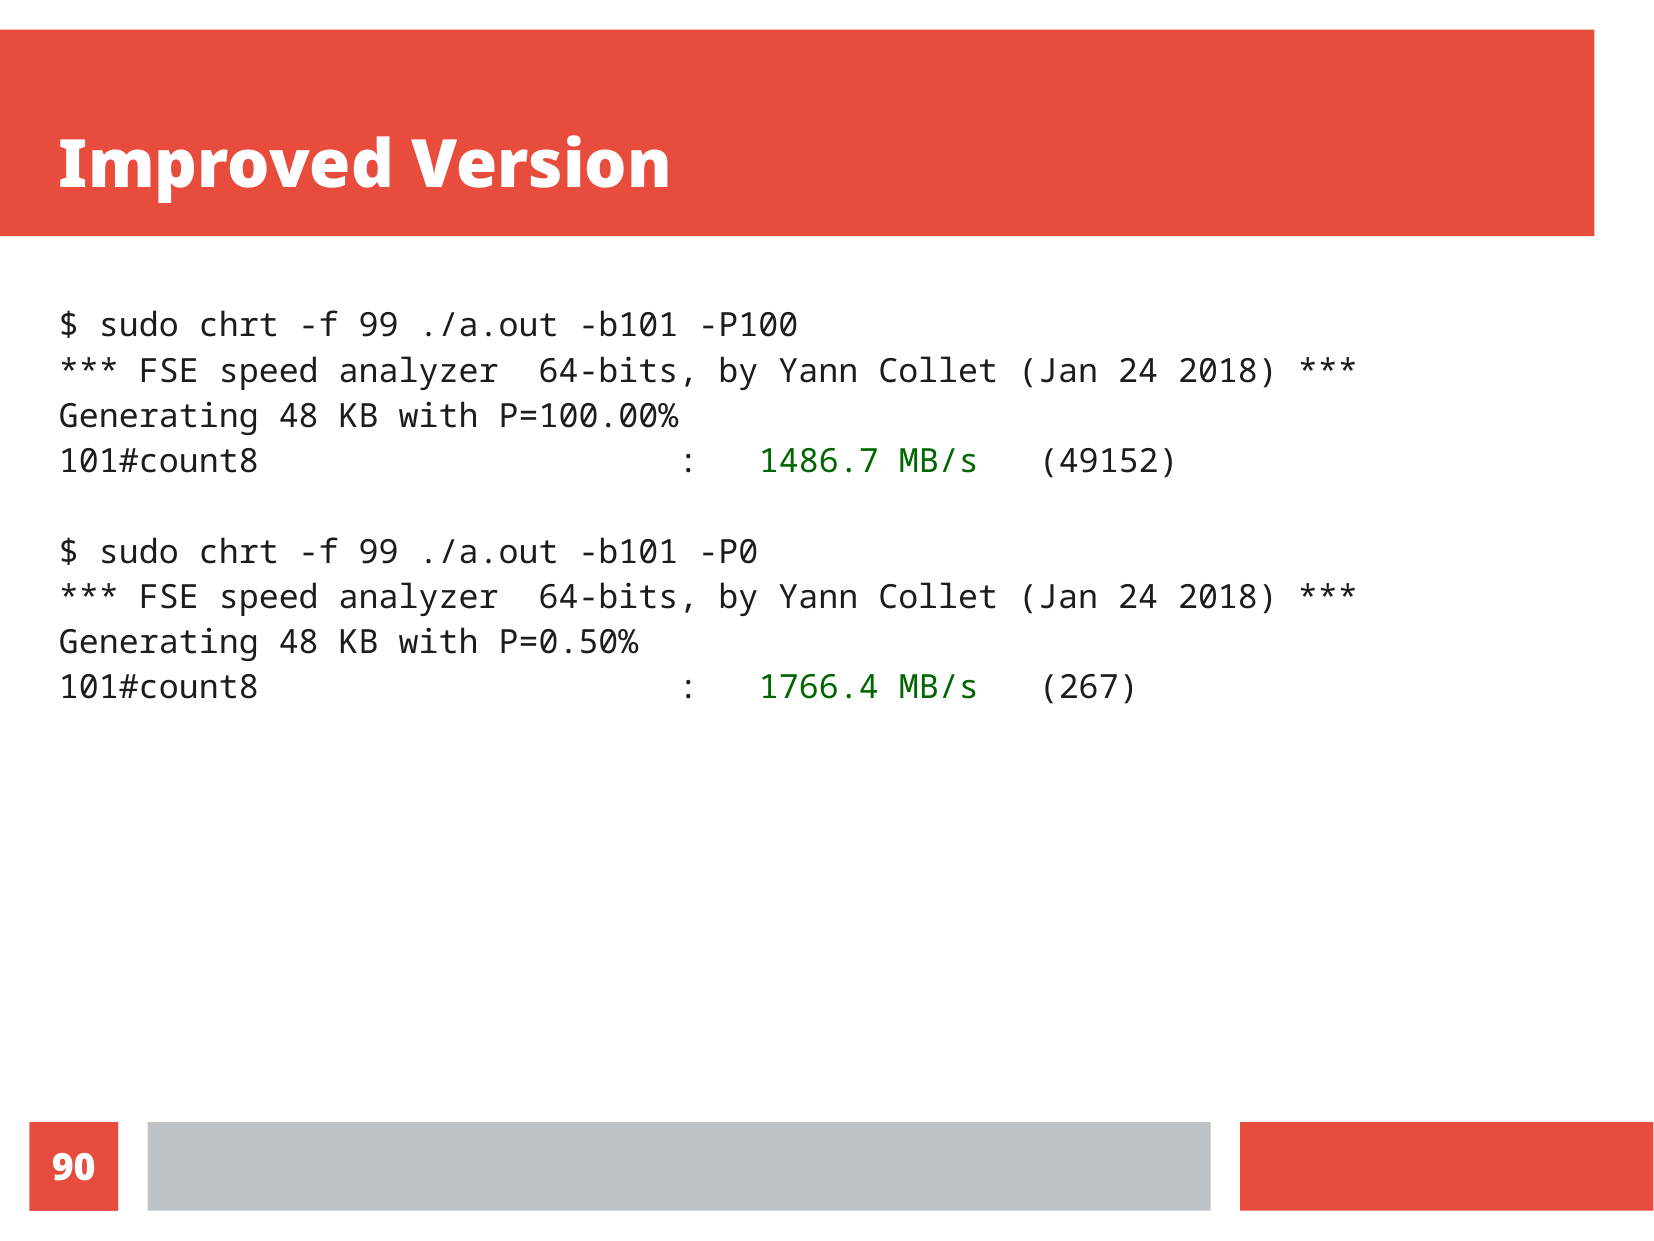

# Improved Version
$ sudo chrt -f 99 ./a.out -b101 -P100
*** FSE speed analyzer 64-bits, by Yann Collet (Jan 24 2018) ***
Generating 48 KB with P=100.00%
101#count8 : 1486.7 MB/s (49152)
$ sudo chrt -f 99 ./a.out -b101 -P0
*** FSE speed analyzer 64-bits, by Yann Collet (Jan 24 2018) ***
Generating 48 KB with P=0.50%
101#count8 : 1766.4 MB/s (267)
90